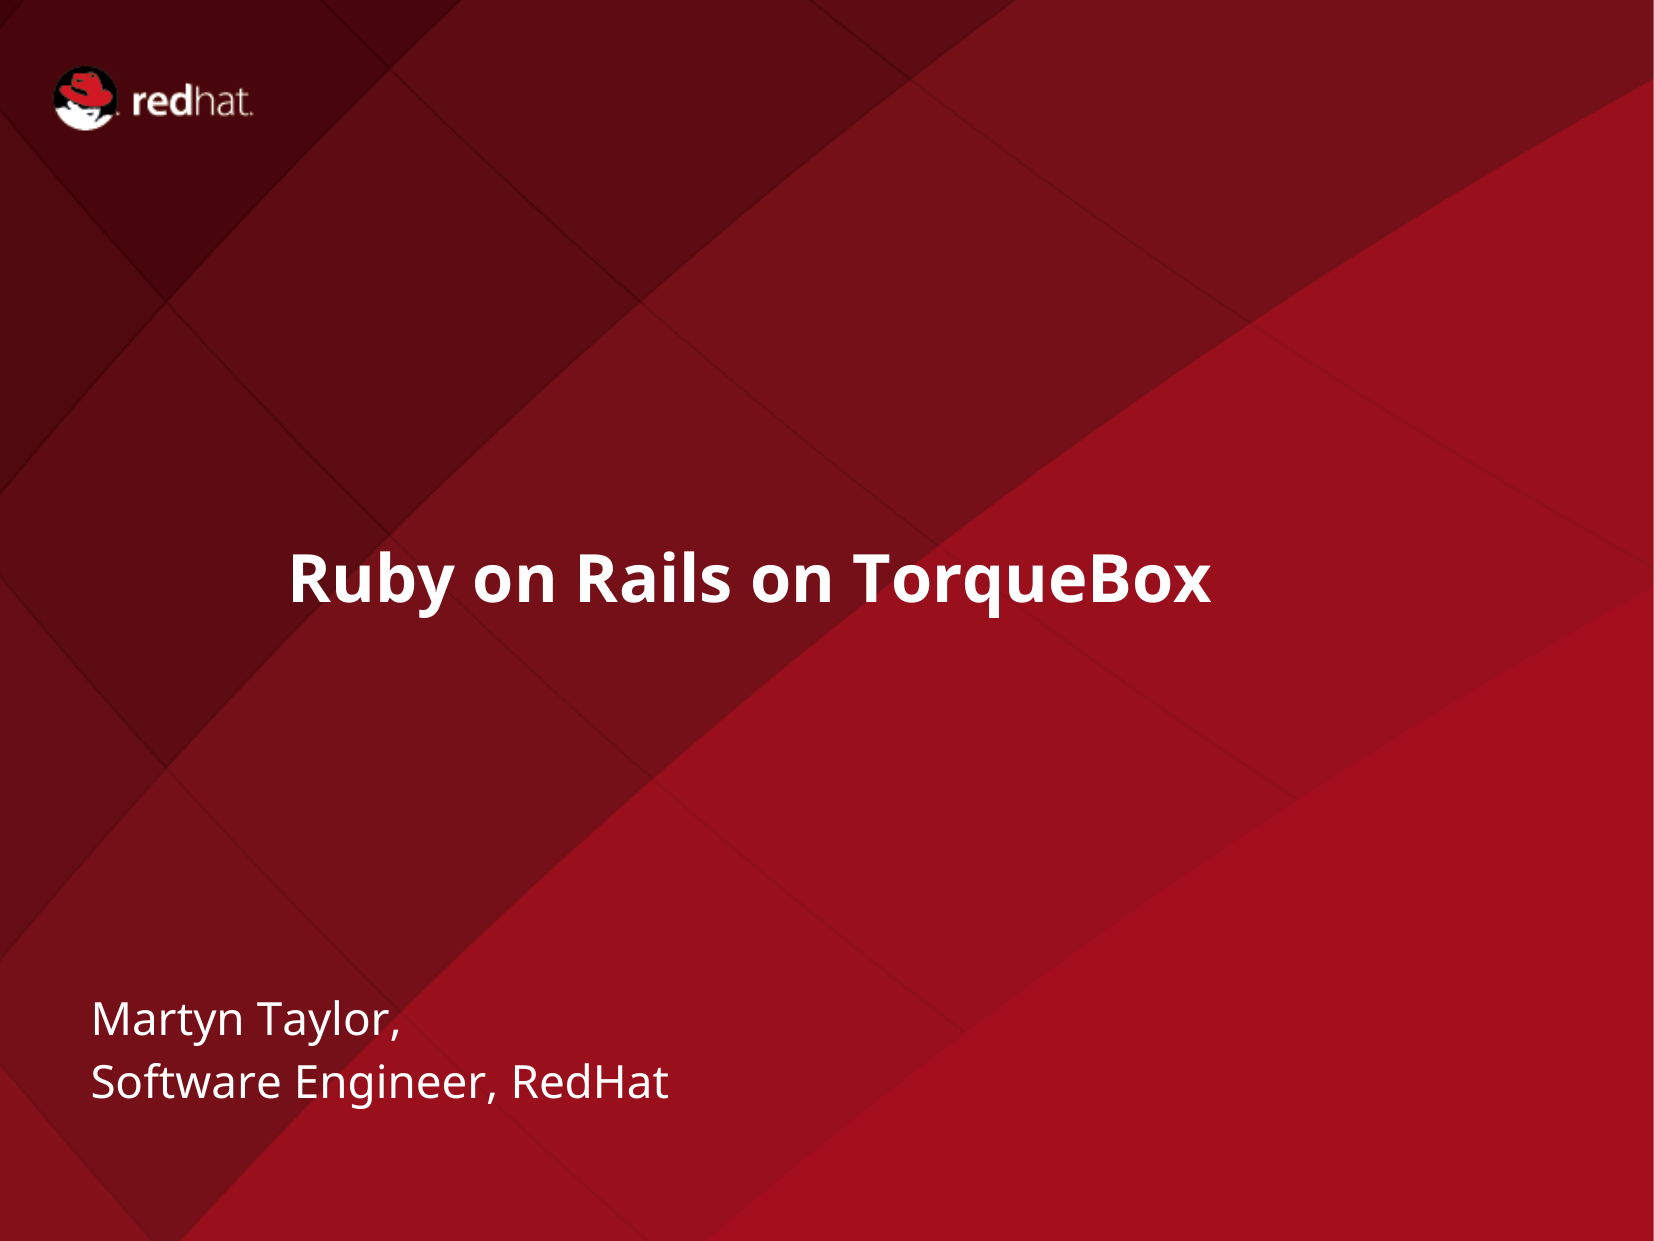

# Ruby on Rails on TorqueBox
Martyn Taylor,
Software Engineer, RedHat